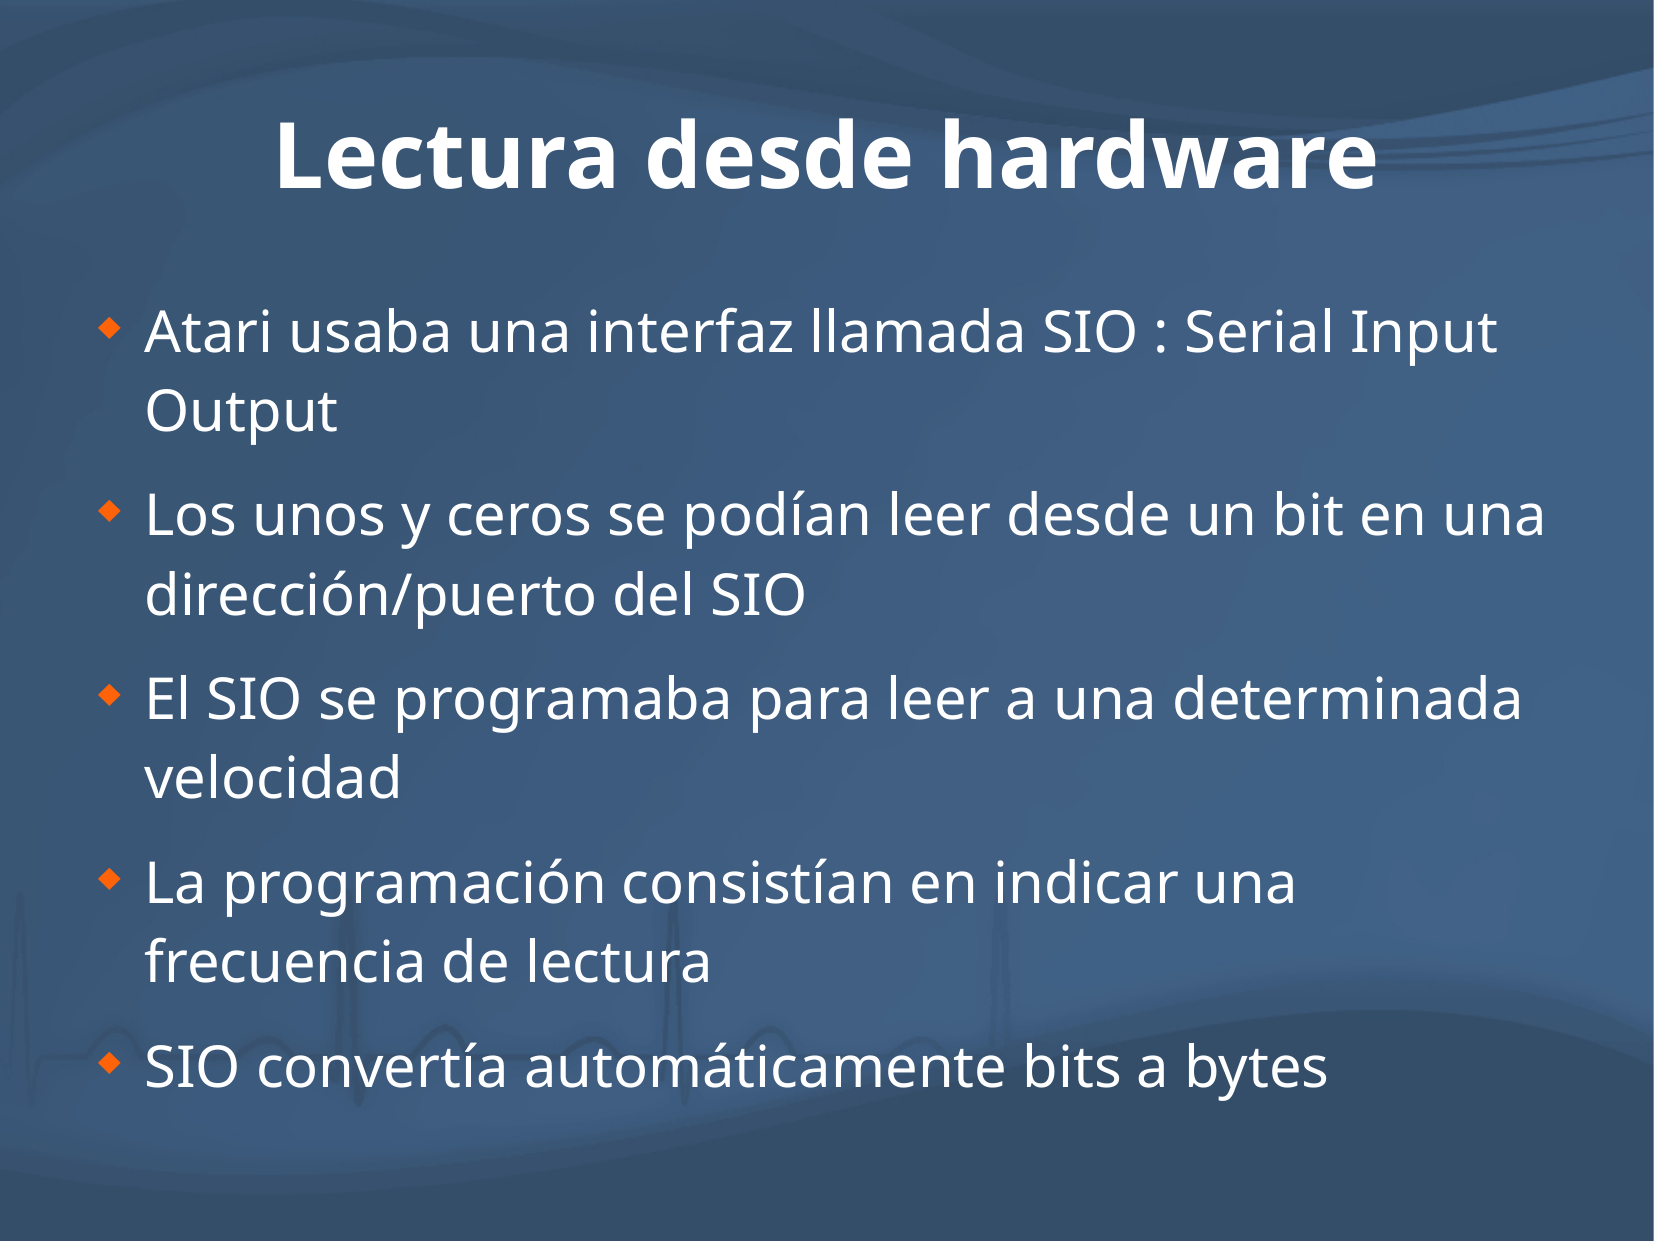

# Lectura desde hardware
Atari usaba una interfaz llamada SIO : Serial Input Output
Los unos y ceros se podían leer desde un bit en una dirección/puerto del SIO
El SIO se programaba para leer a una determinada velocidad
La programación consistían en indicar una frecuencia de lectura
SIO convertía automáticamente bits a bytes